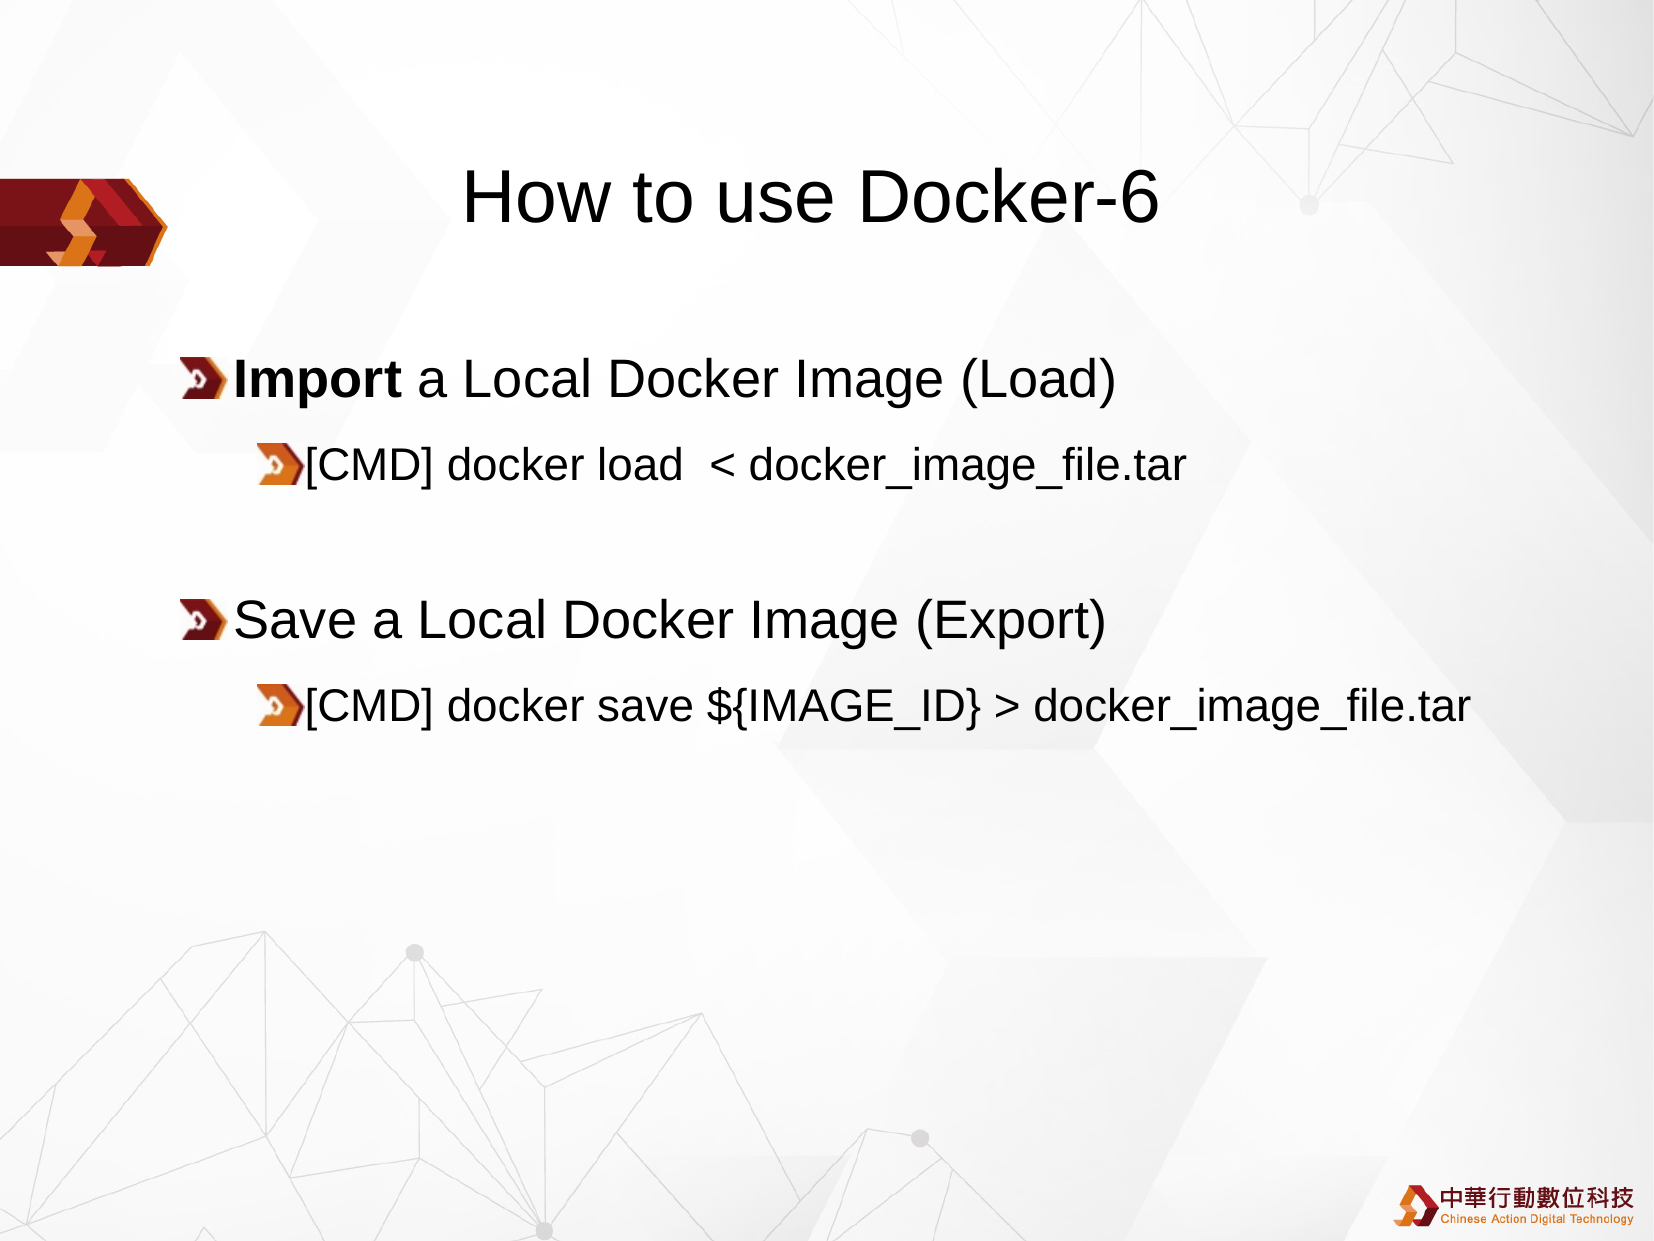

# How to use Docker-6
Import a Local Docker Image (Load)
[CMD] docker load < docker_image_file.tar
Save a Local Docker Image (Export)
[CMD] docker save ${IMAGE_ID} > docker_image_file.tar